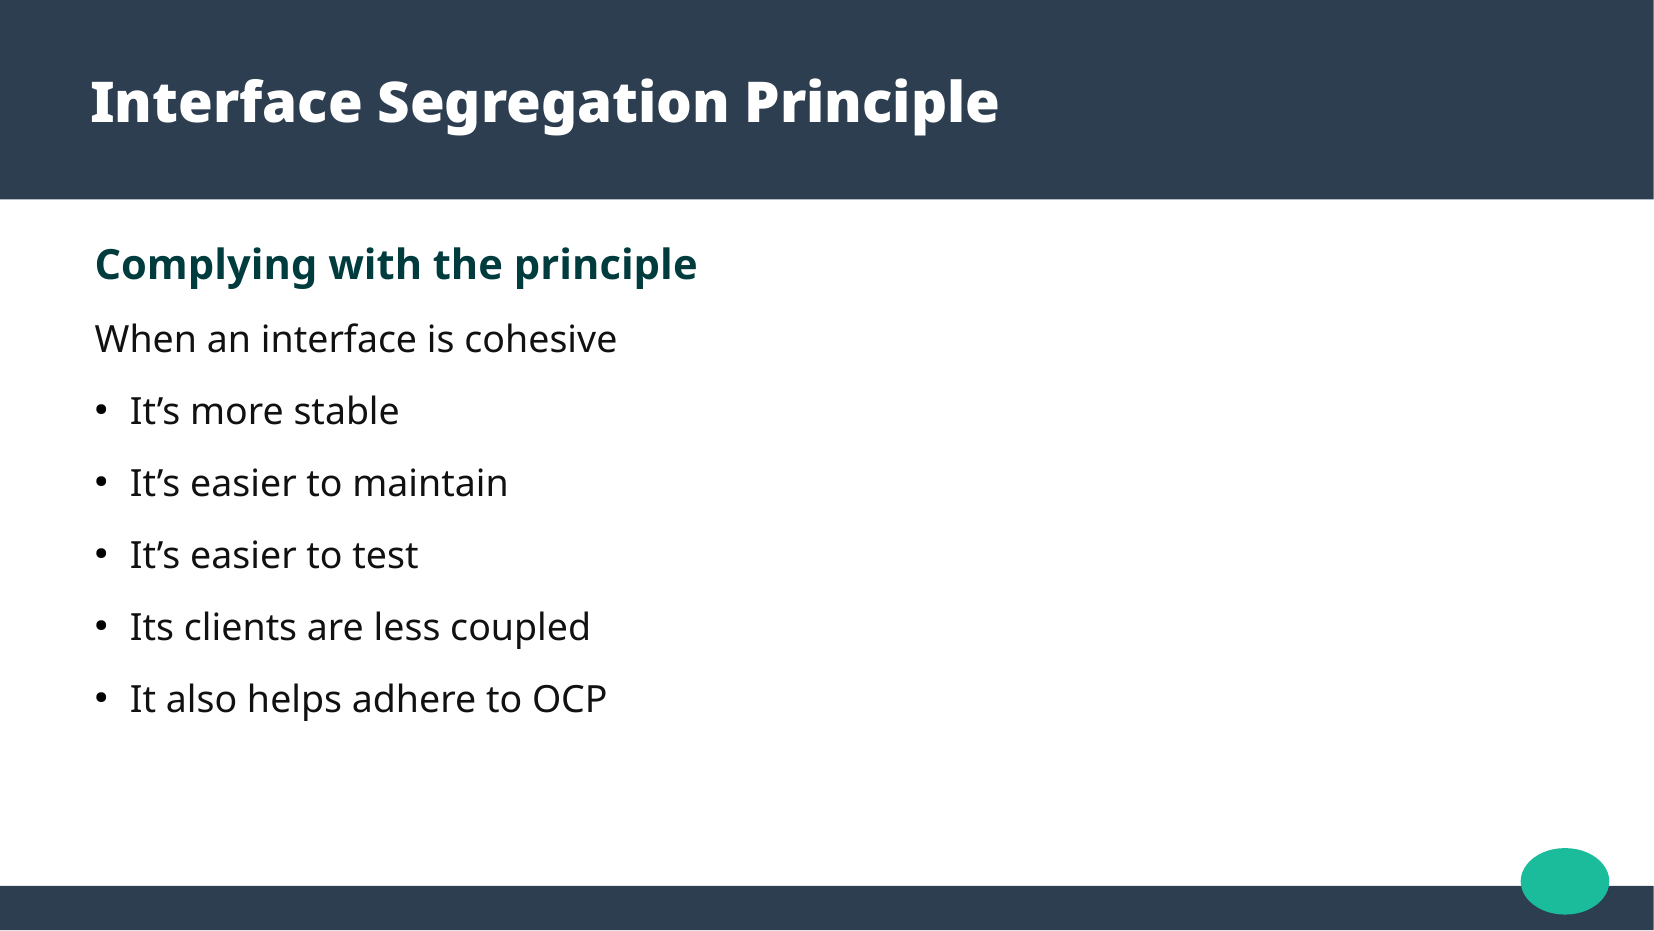

# Interface Segregation Principle
Complying with the principle
When an interface is cohesive
It’s more stable
It’s easier to maintain
It’s easier to test
Its clients are less coupled
It also helps adhere to OCP